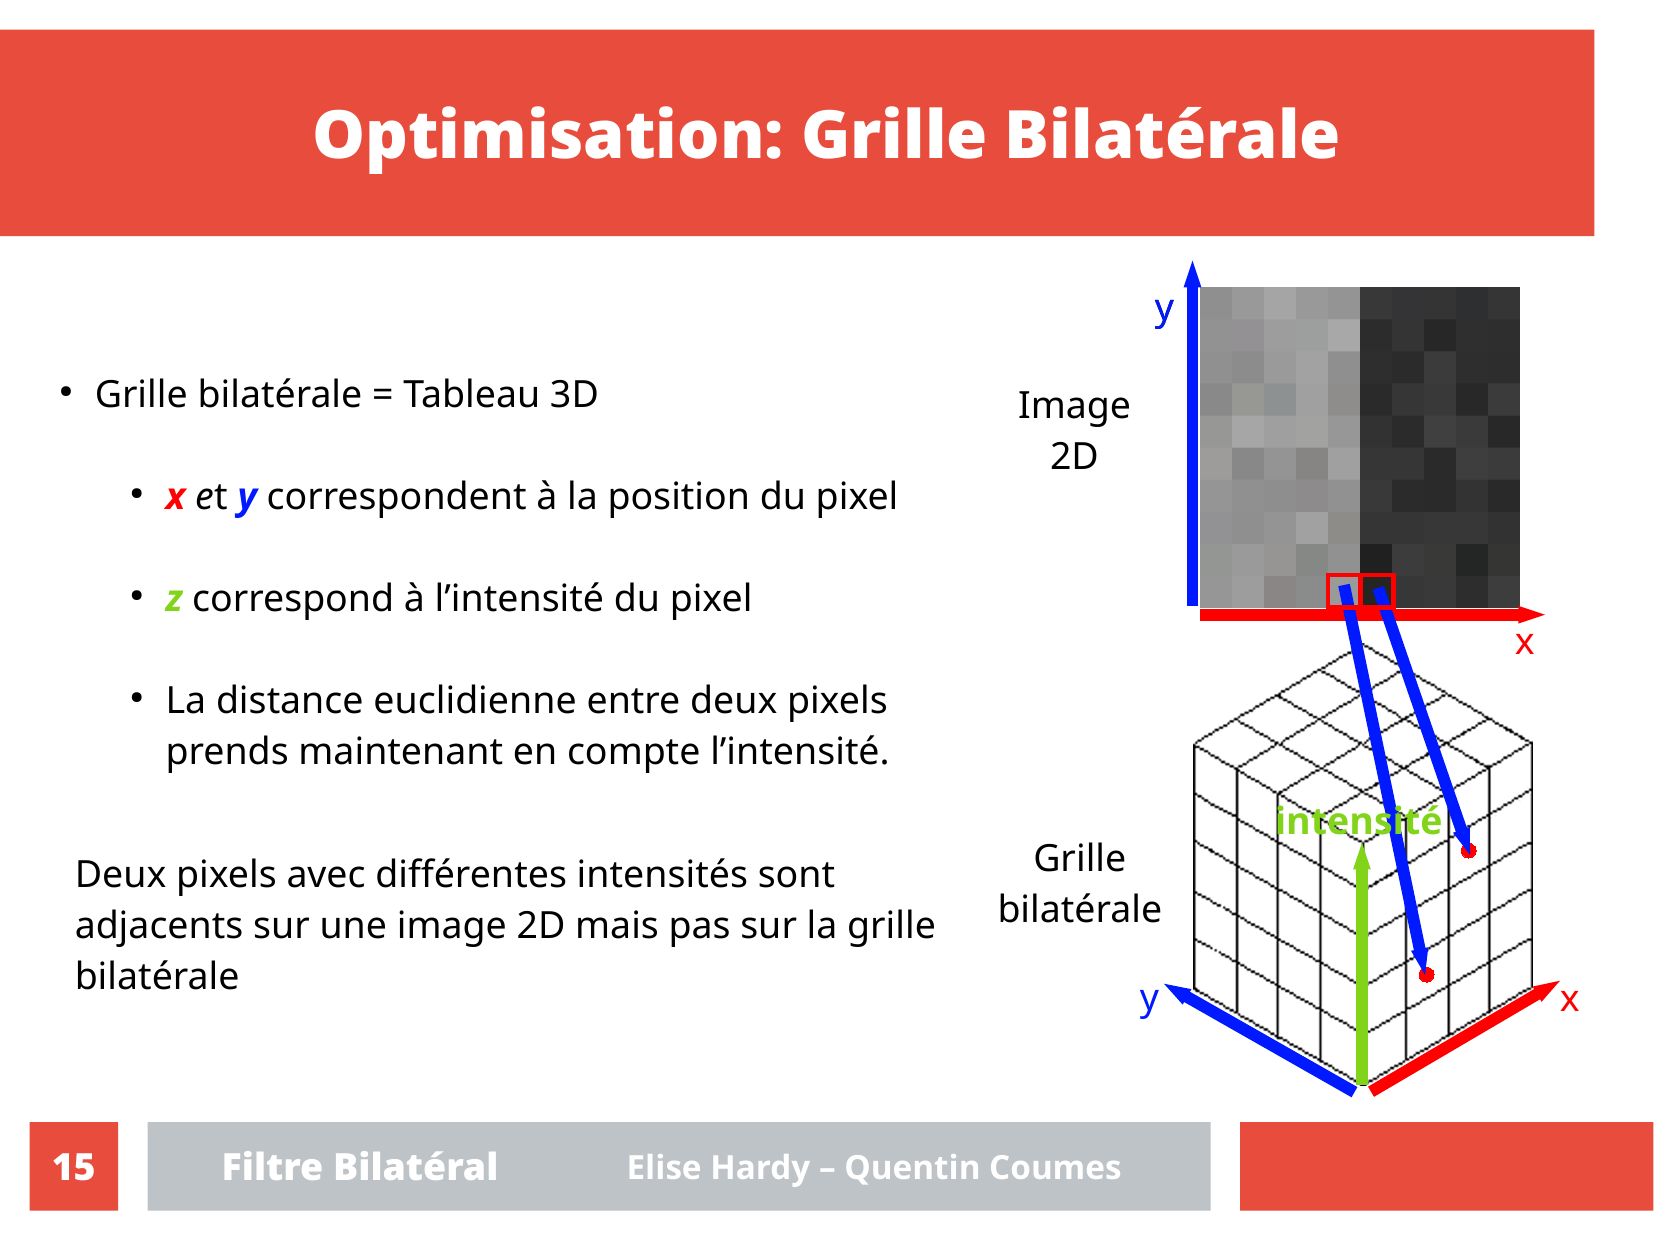

# Optimisation: Grille Bilatérale
y
y
Grille bilatérale = Tableau 3D
x et y correspondent à la position du pixel
z correspond à l’intensité du pixel
La distance euclidienne entre deux pixels prends maintenant en compte l’intensité.
Image 2D
x
intensité
Grille bilatérale
Deux pixels avec différentes intensités sont adjacents sur une image 2D mais pas sur la grille bilatérale
y
x
15